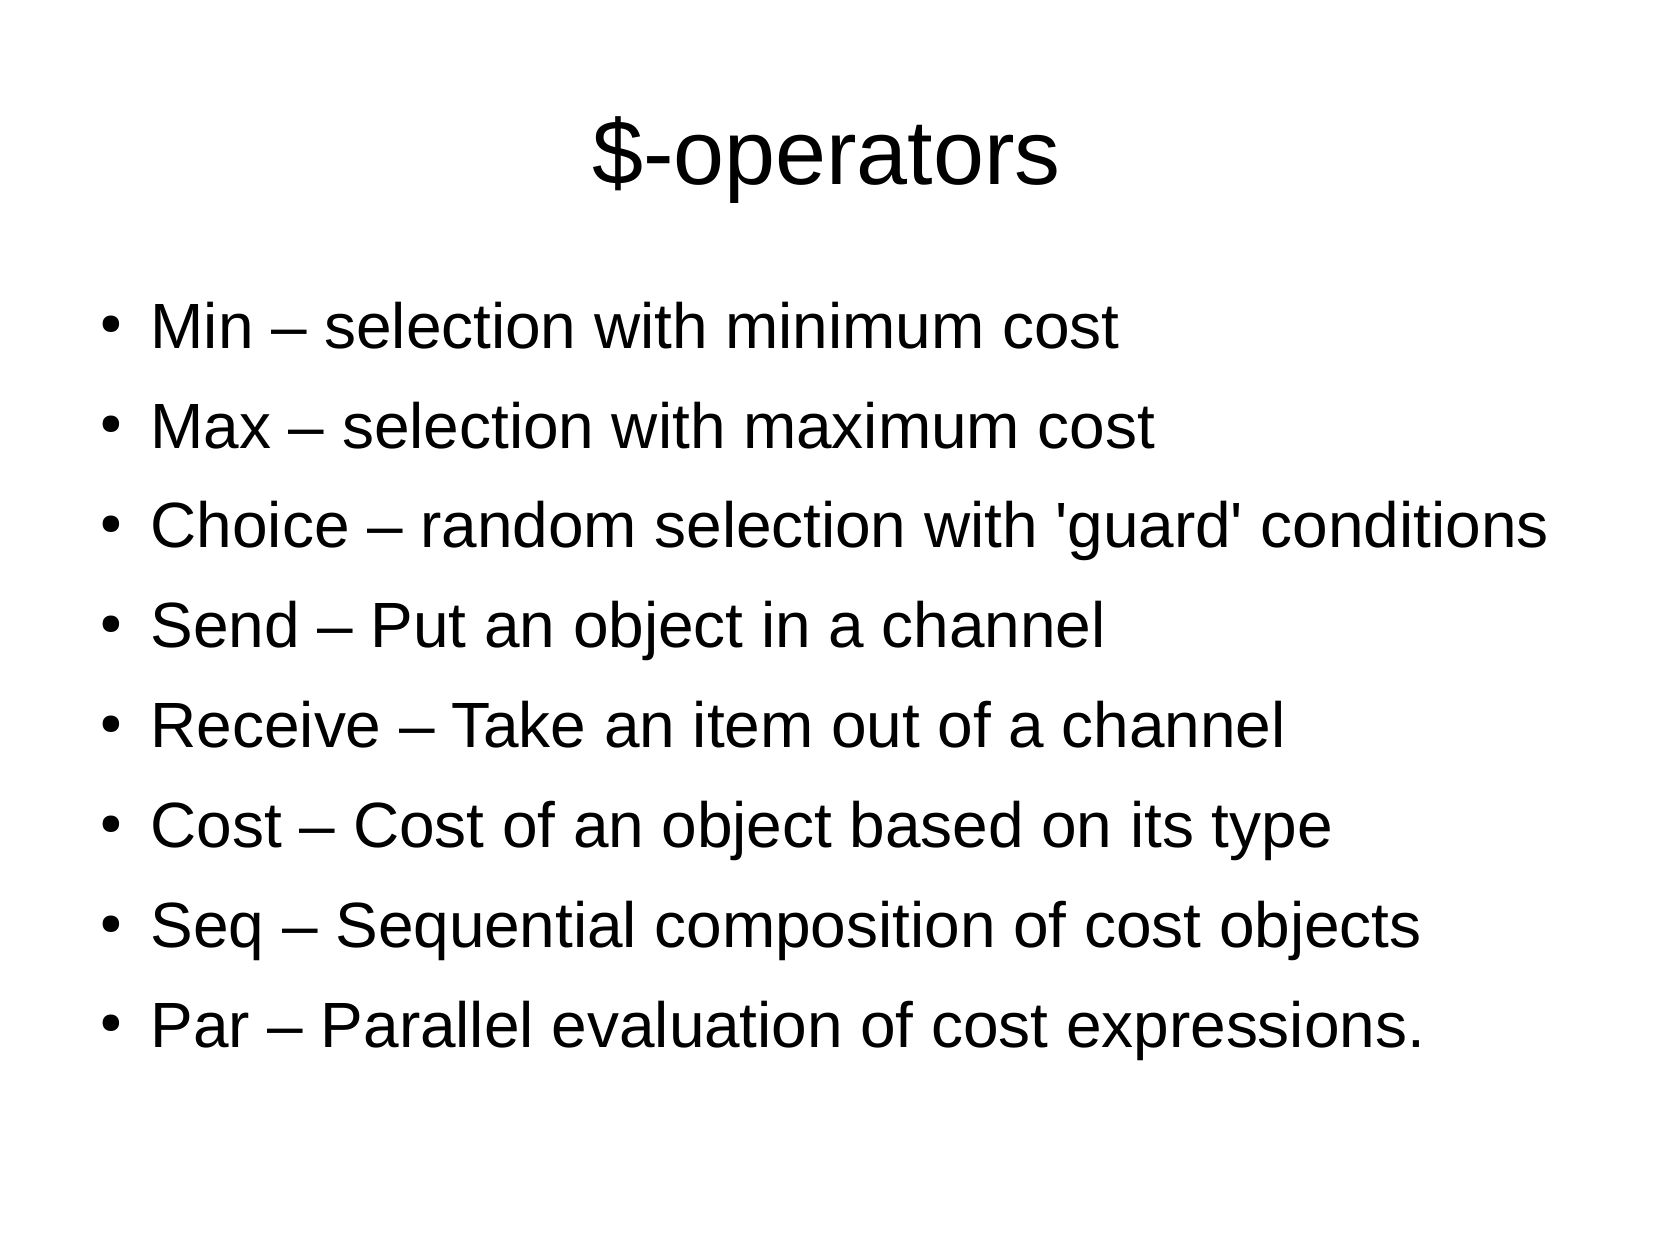

# $-operators
Min – selection with minimum cost
Max – selection with maximum cost
Choice – random selection with 'guard' conditions
Send – Put an object in a channel
Receive – Take an item out of a channel
Cost – Cost of an object based on its type
Seq – Sequential composition of cost objects
Par – Parallel evaluation of cost expressions.